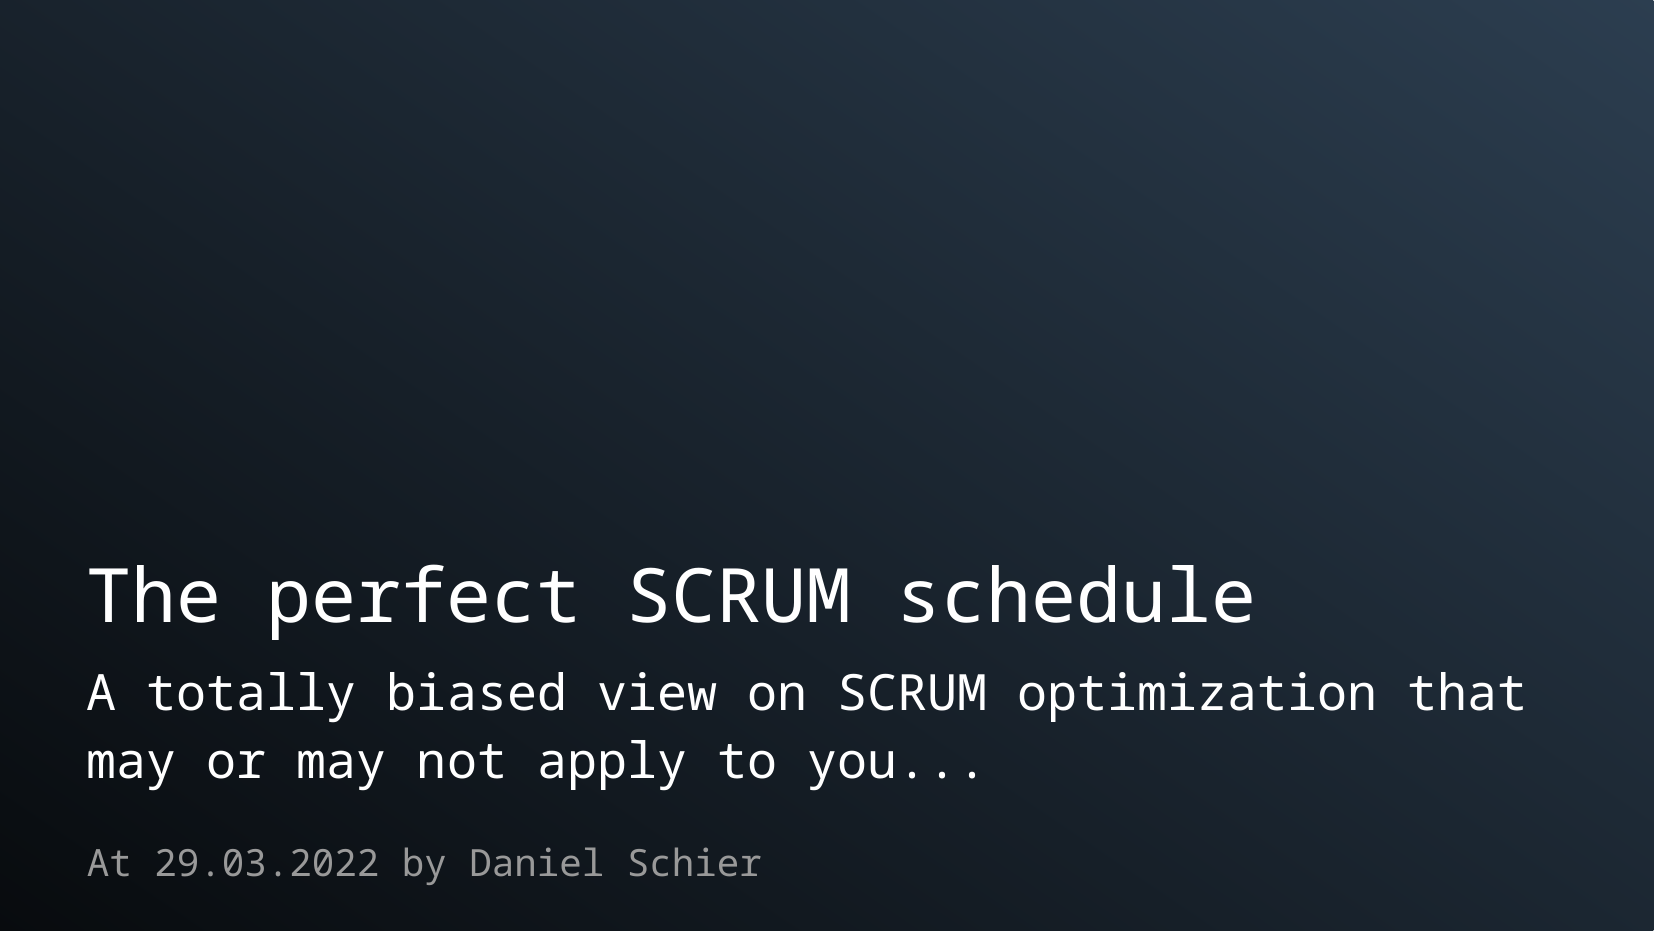

# The perfect SCRUM schedule
A totally biased view on SCRUM optimization that may or may not apply to you...
At 29.03.2022 by Daniel Schier